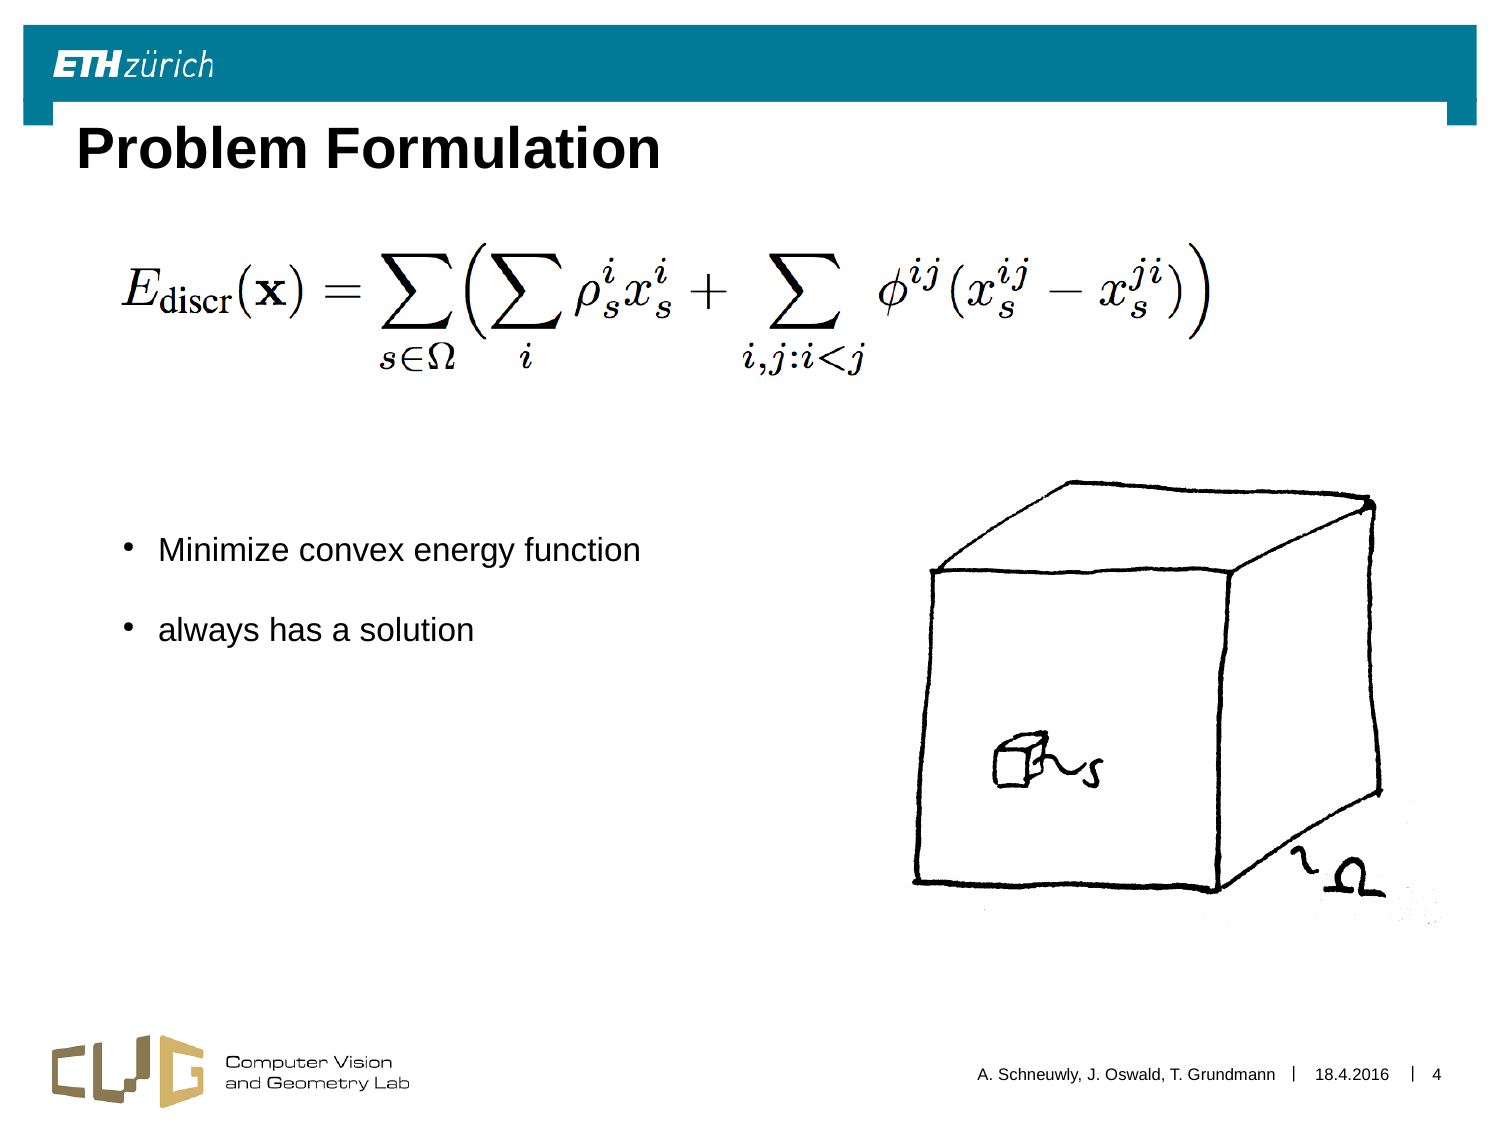

# Problem Formulation
Minimize convex energy function
always has a solution
A. Schneuwly, J. Oswald, T. Grundmann
18.4.2016